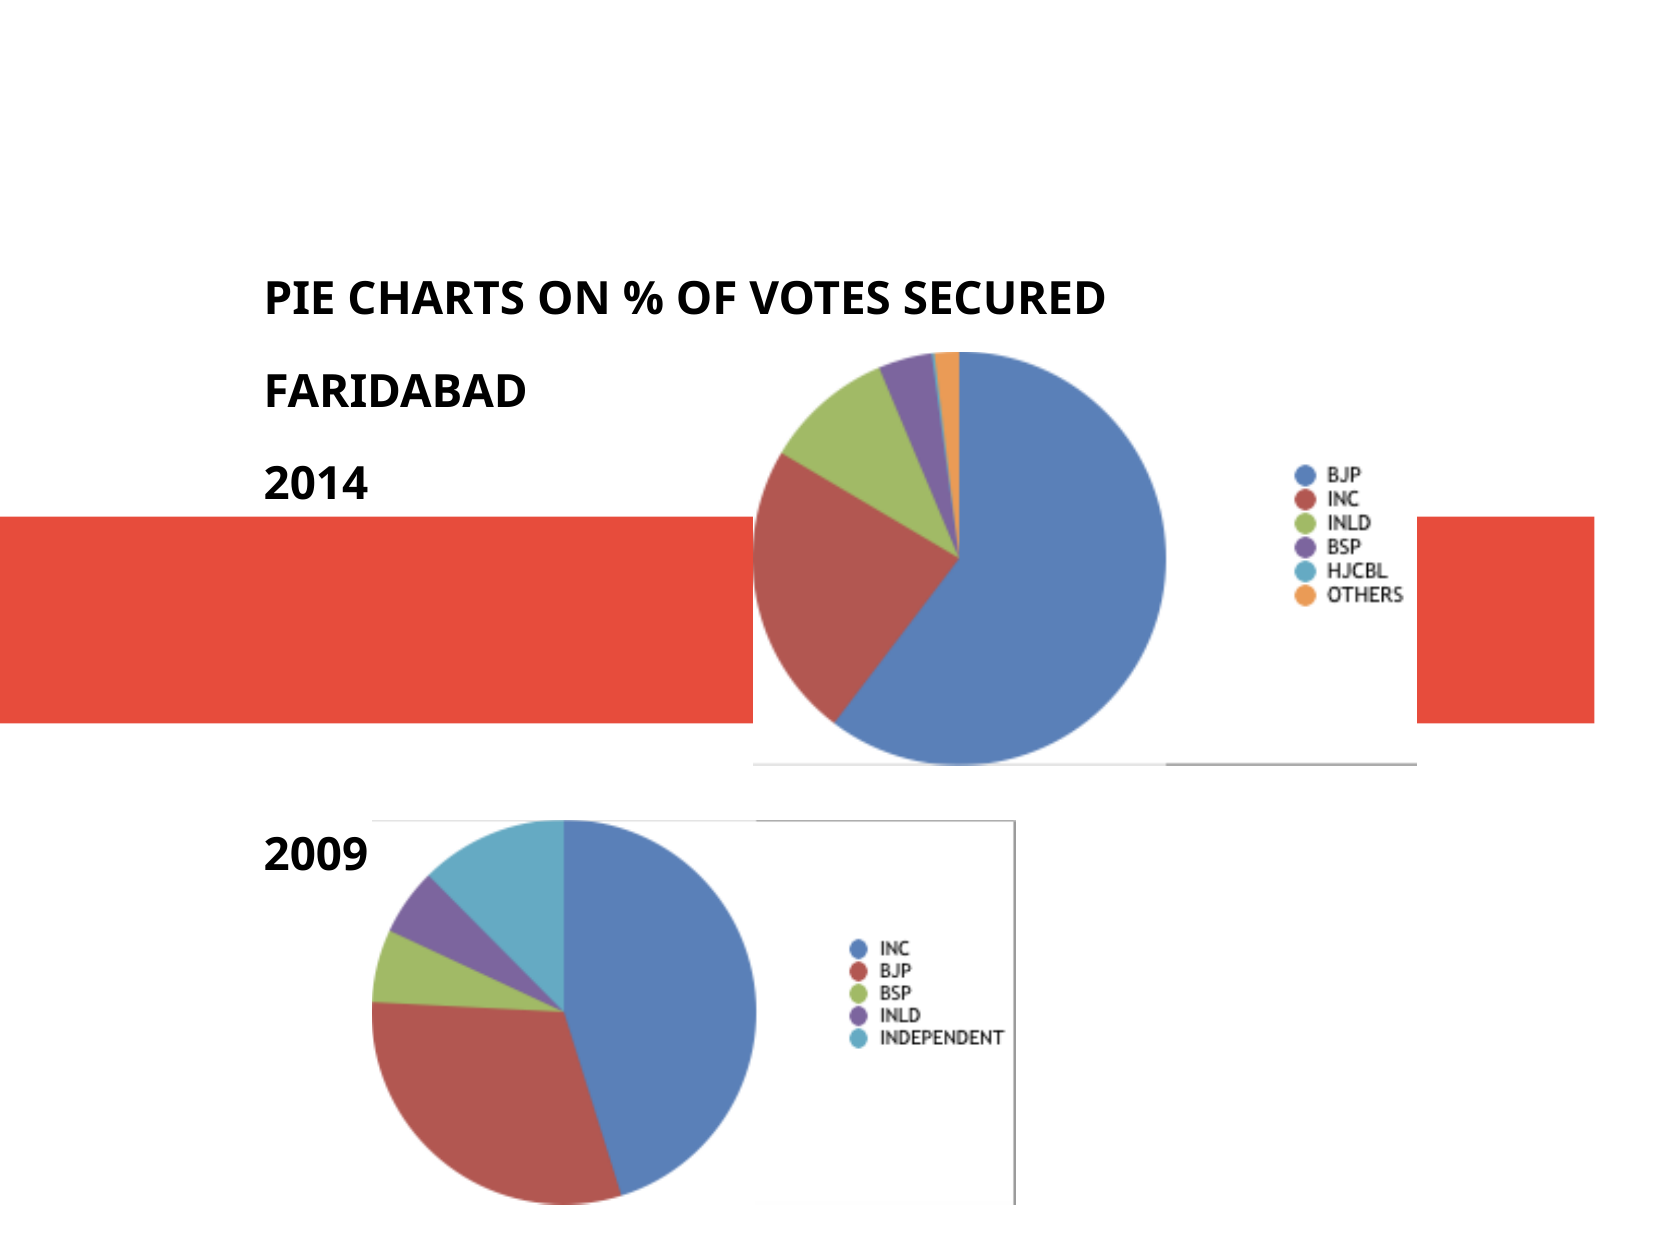

PIE CHARTS ON % OF VOTES SECURED
FARIDABAD
2014
2009